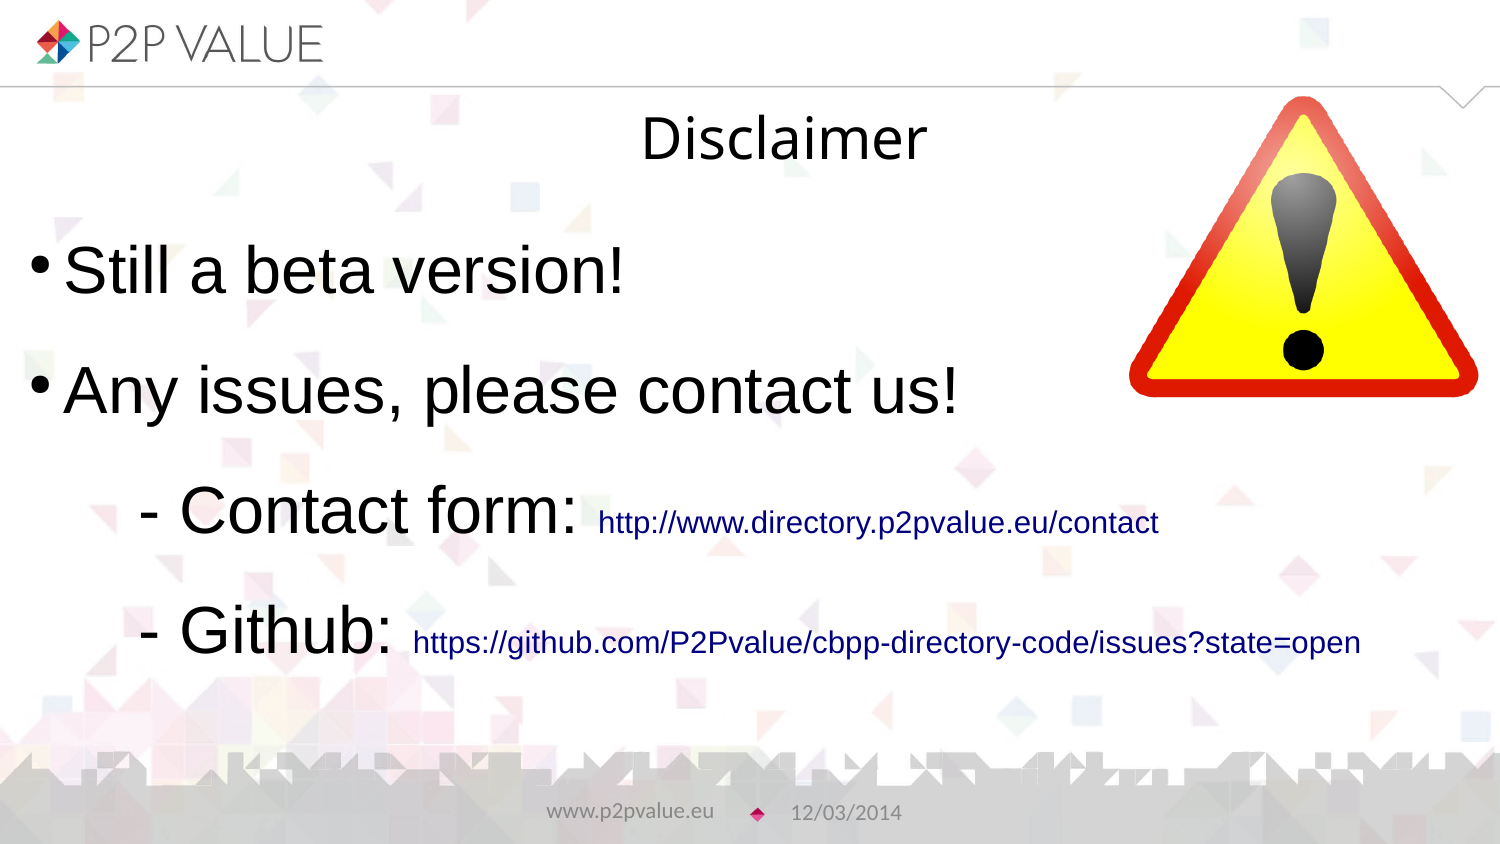

# Disclaimer
Still a beta version!
Any issues, please contact us!
	- Contact form: http://www.directory.p2pvalue.eu/contact
 	- Github: https://github.com/P2Pvalue/cbpp-directory-code/issues?state=open
12/03/2014
www.p2pvalue.eu